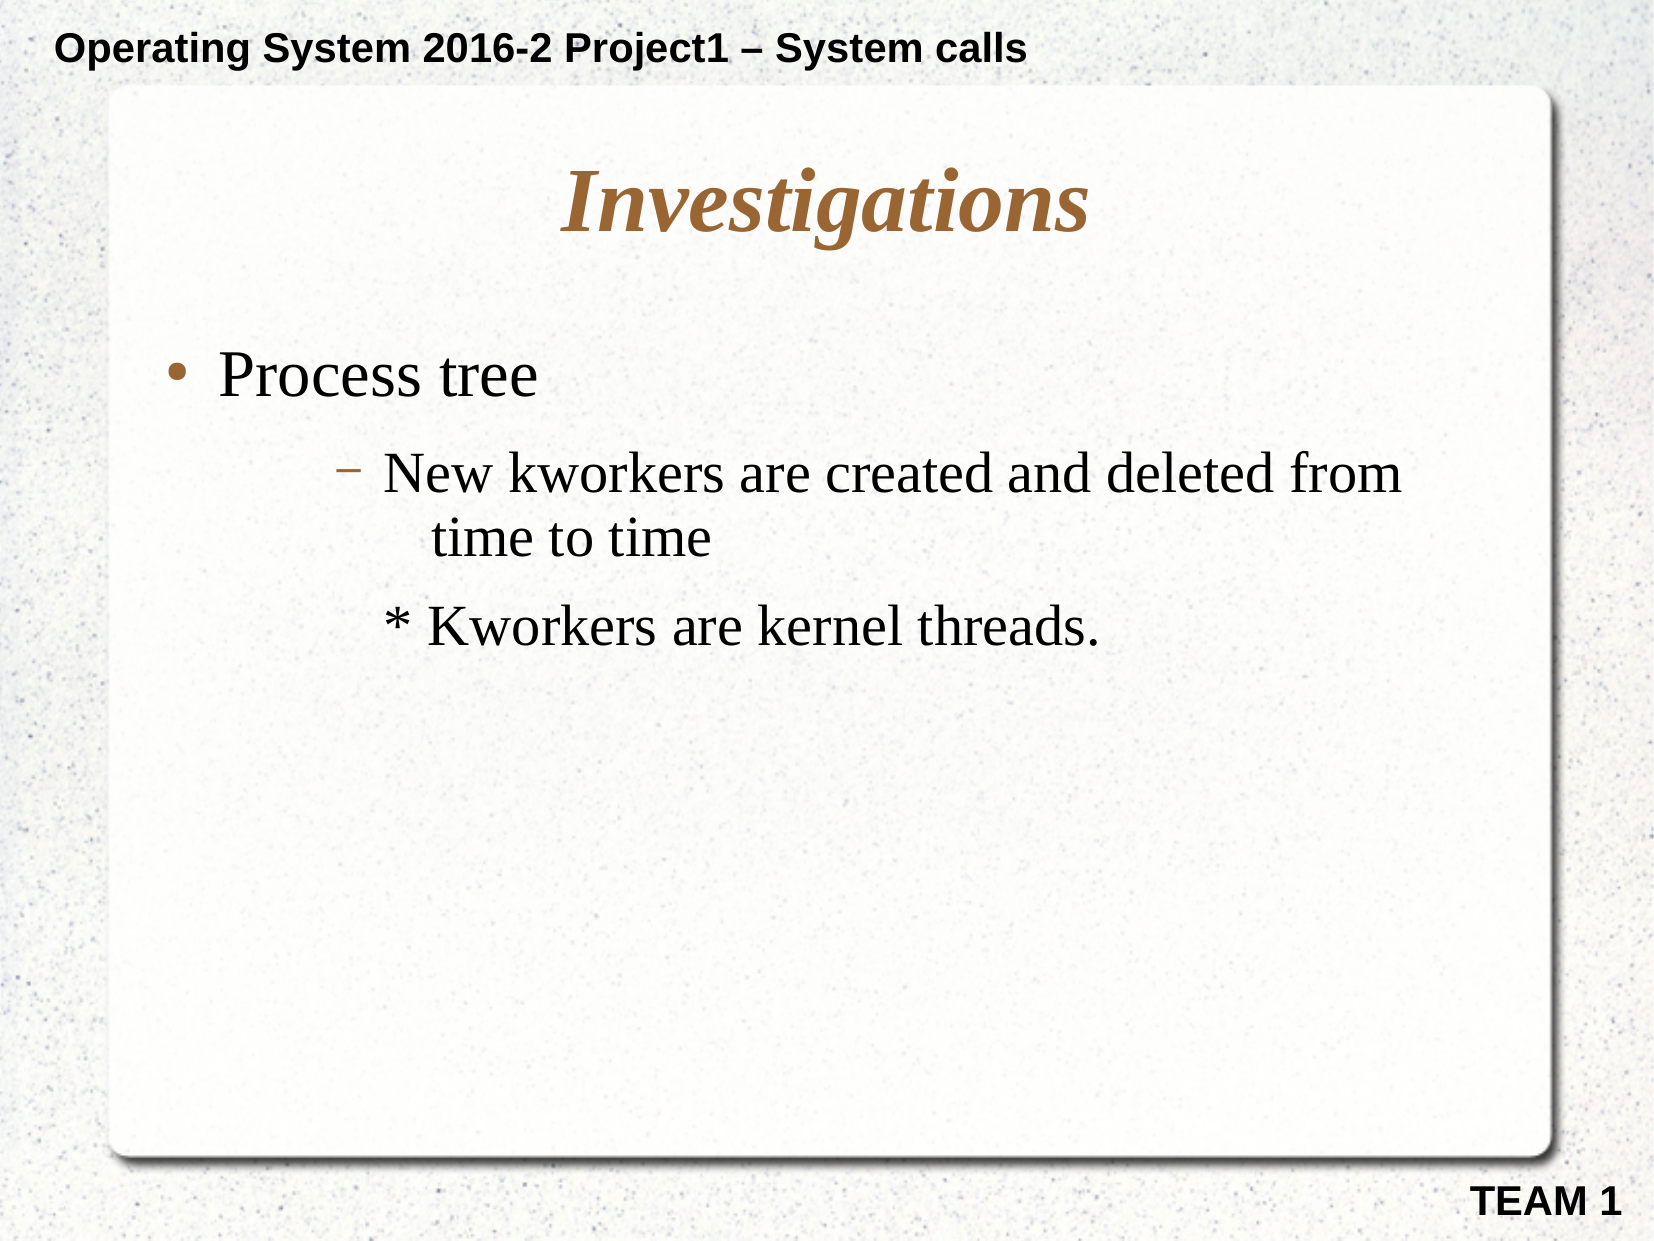

Operating System 2016-2 Project1 – System calls
# Investigations
Process tree
New kworkers are created and deleted from time to time
* Kworkers are kernel threads.
TEAM 1